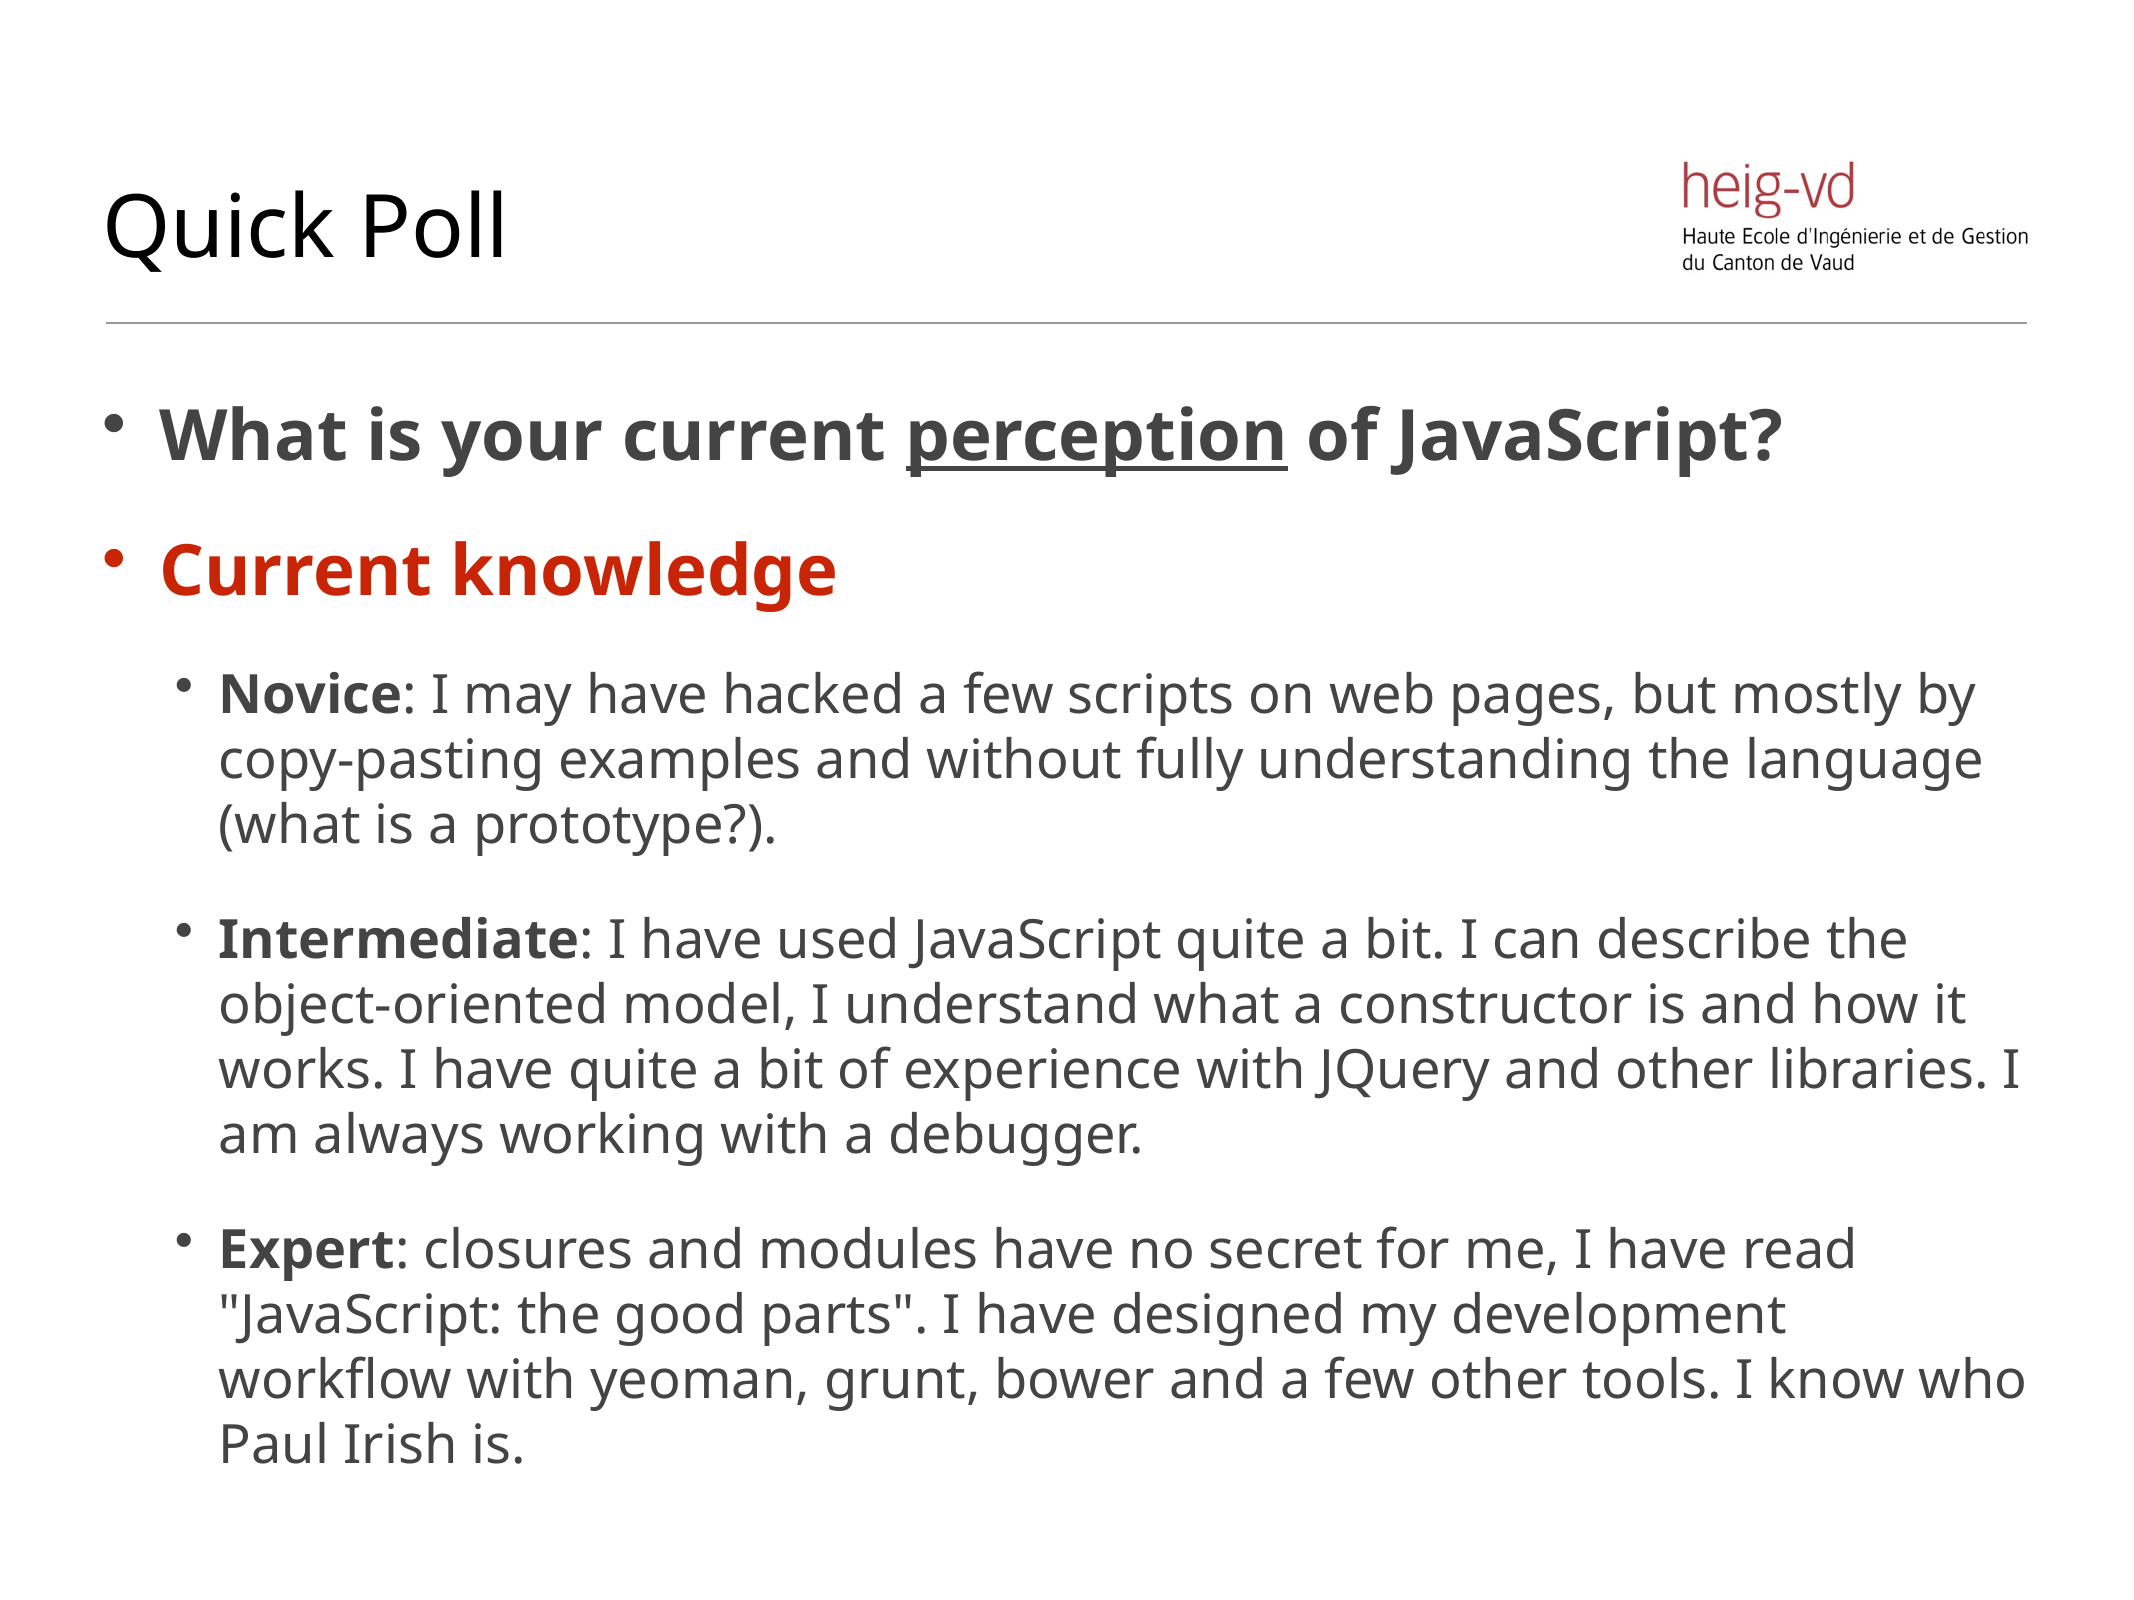

# Quick Poll
What is your current perception of JavaScript?
Current knowledge
Novice: I may have hacked a few scripts on web pages, but mostly by copy-pasting examples and without fully understanding the language (what is a prototype?).
Intermediate: I have used JavaScript quite a bit. I can describe the object-oriented model, I understand what a constructor is and how it works. I have quite a bit of experience with JQuery and other libraries. I am always working with a debugger.
Expert: closures and modules have no secret for me, I have read "JavaScript: the good parts". I have designed my development workflow with yeoman, grunt, bower and a few other tools. I know who Paul Irish is.